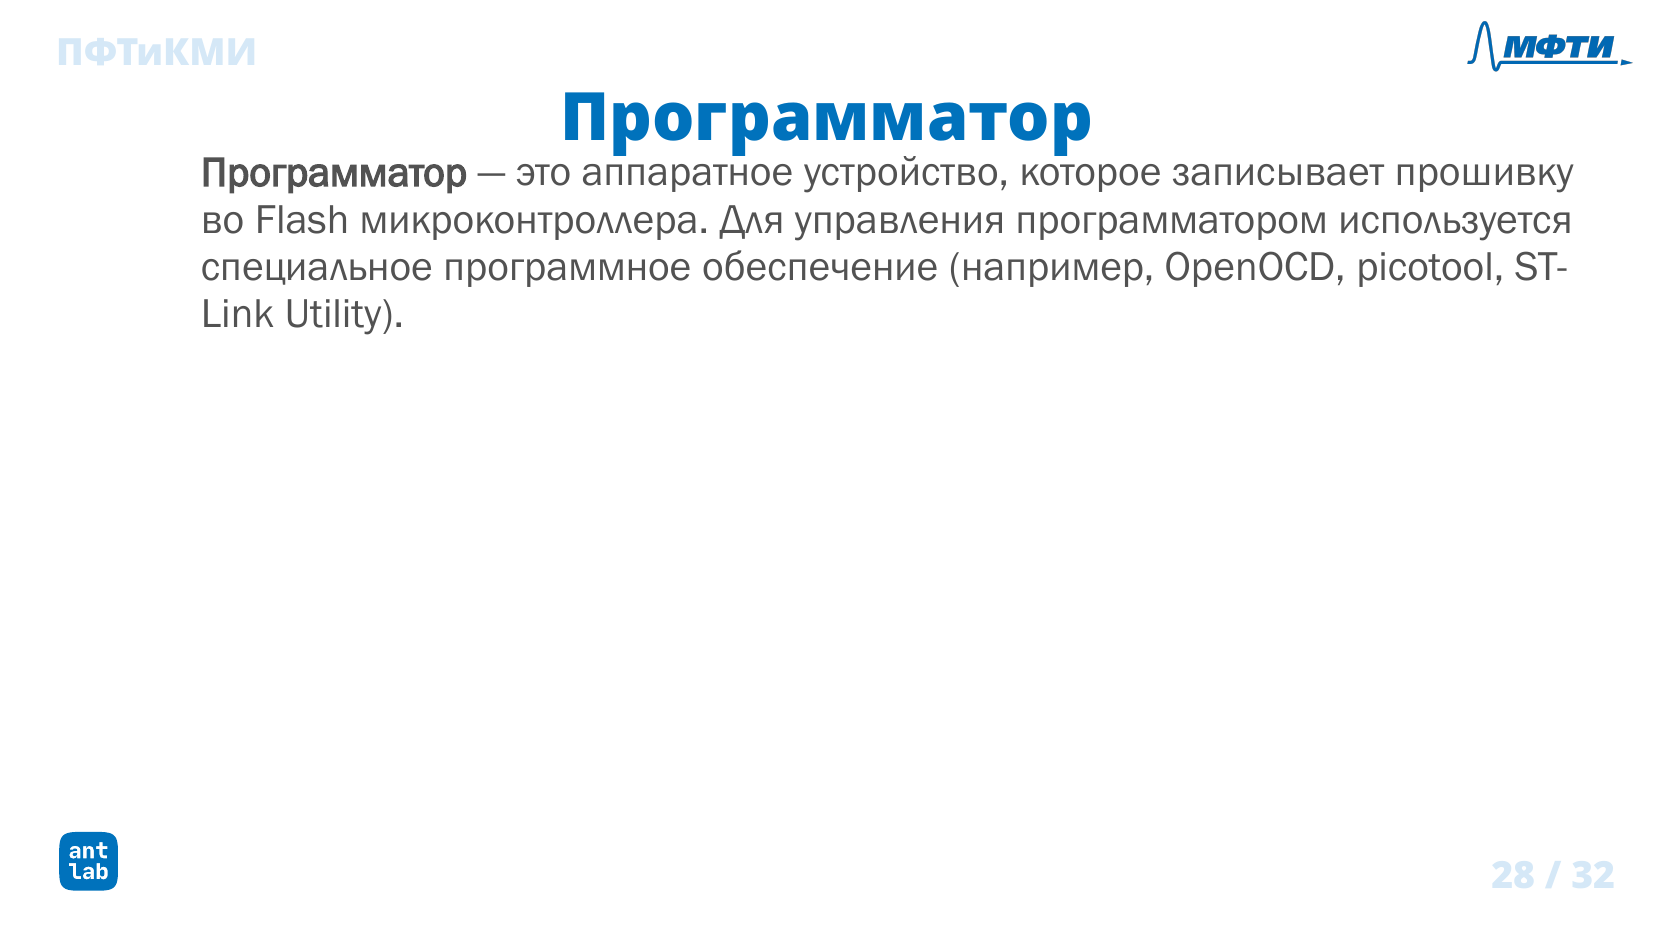

# Программатор
Программатор — это аппаратное устройство, которое записывает прошивку во Flash микроконтроллера. Для управления программатором используется специальное программное обеспечение (например, OpenOCD, picotool, ST-Link Utility).